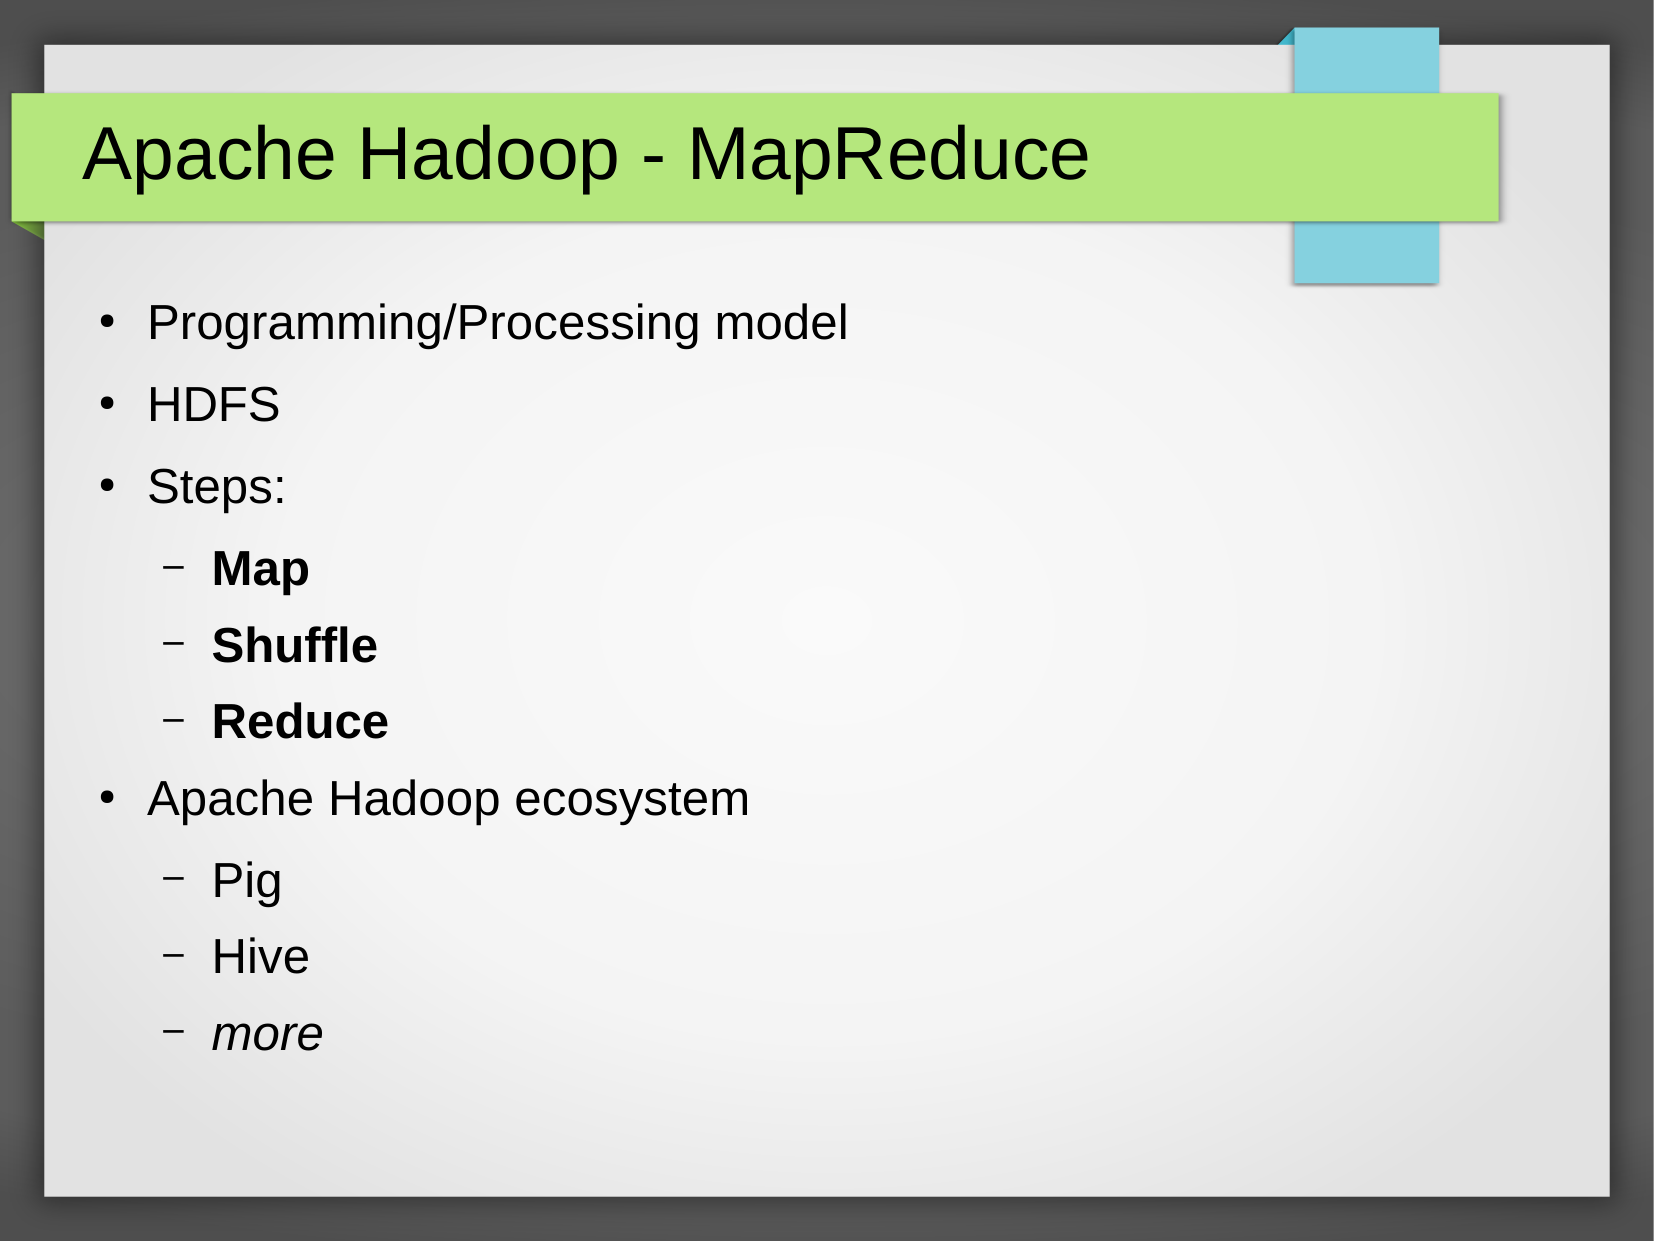

# Apache Hadoop - MapReduce
Programming/Processing model
HDFS
Steps:
Map
Shuffle
Reduce
Apache Hadoop ecosystem
Pig
Hive
more